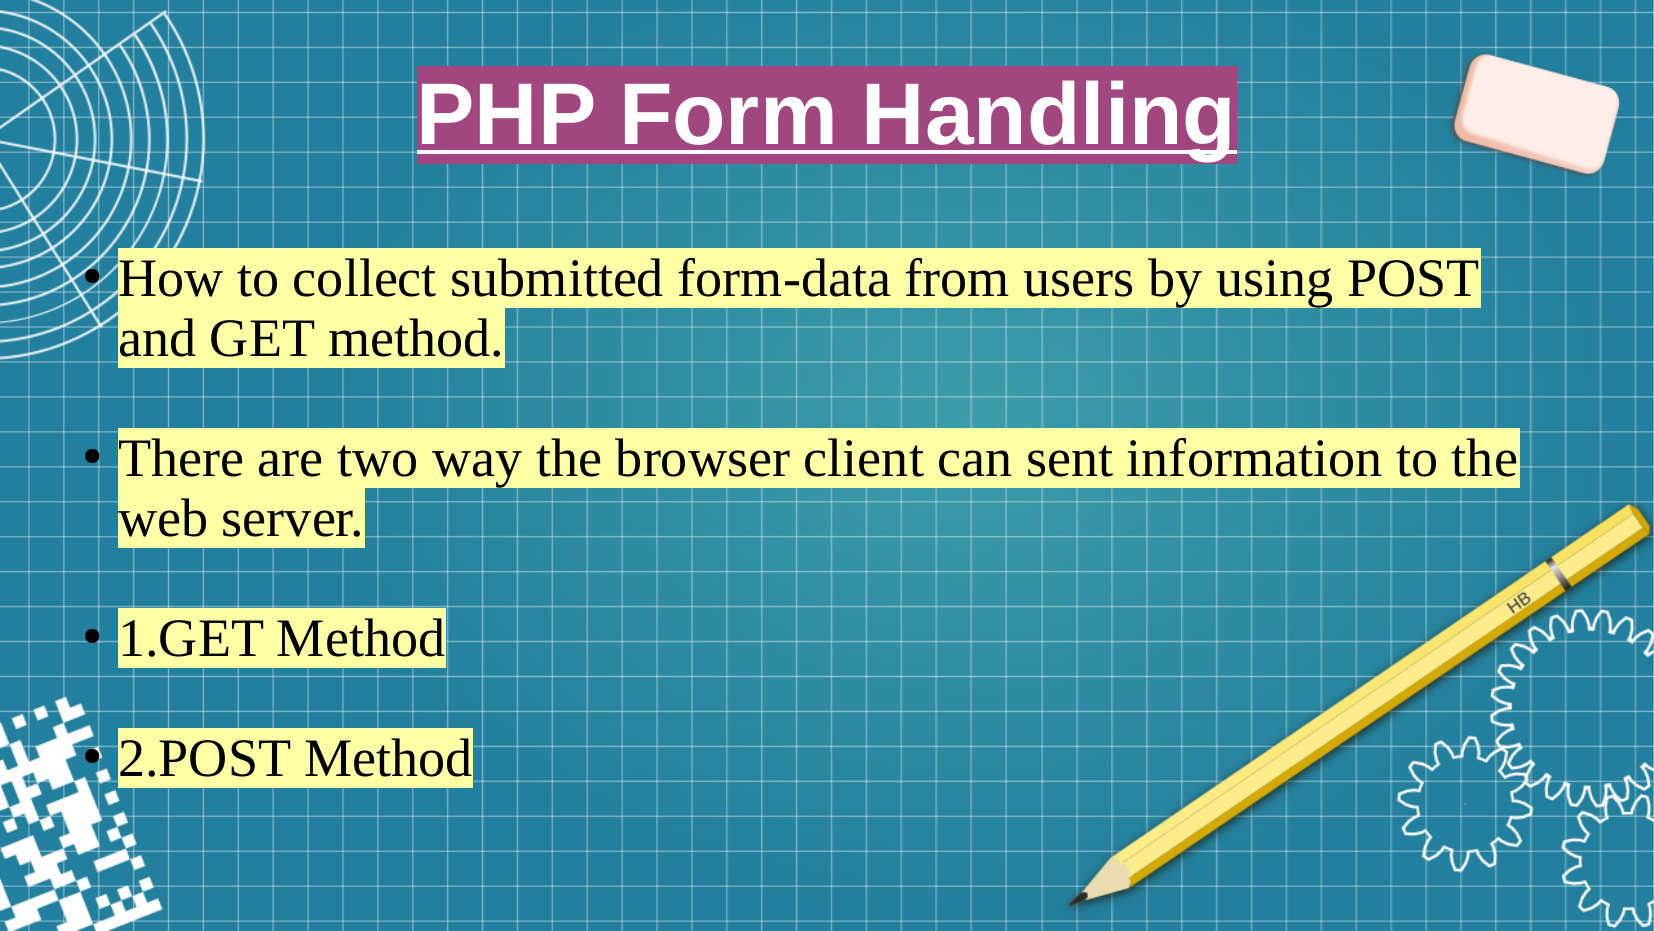

# PHP Form Handling
How to collect submitted form-data from users by using POST and GET method.
There are two way the browser client can sent information to the web server.
1.GET Method
2.POST Method